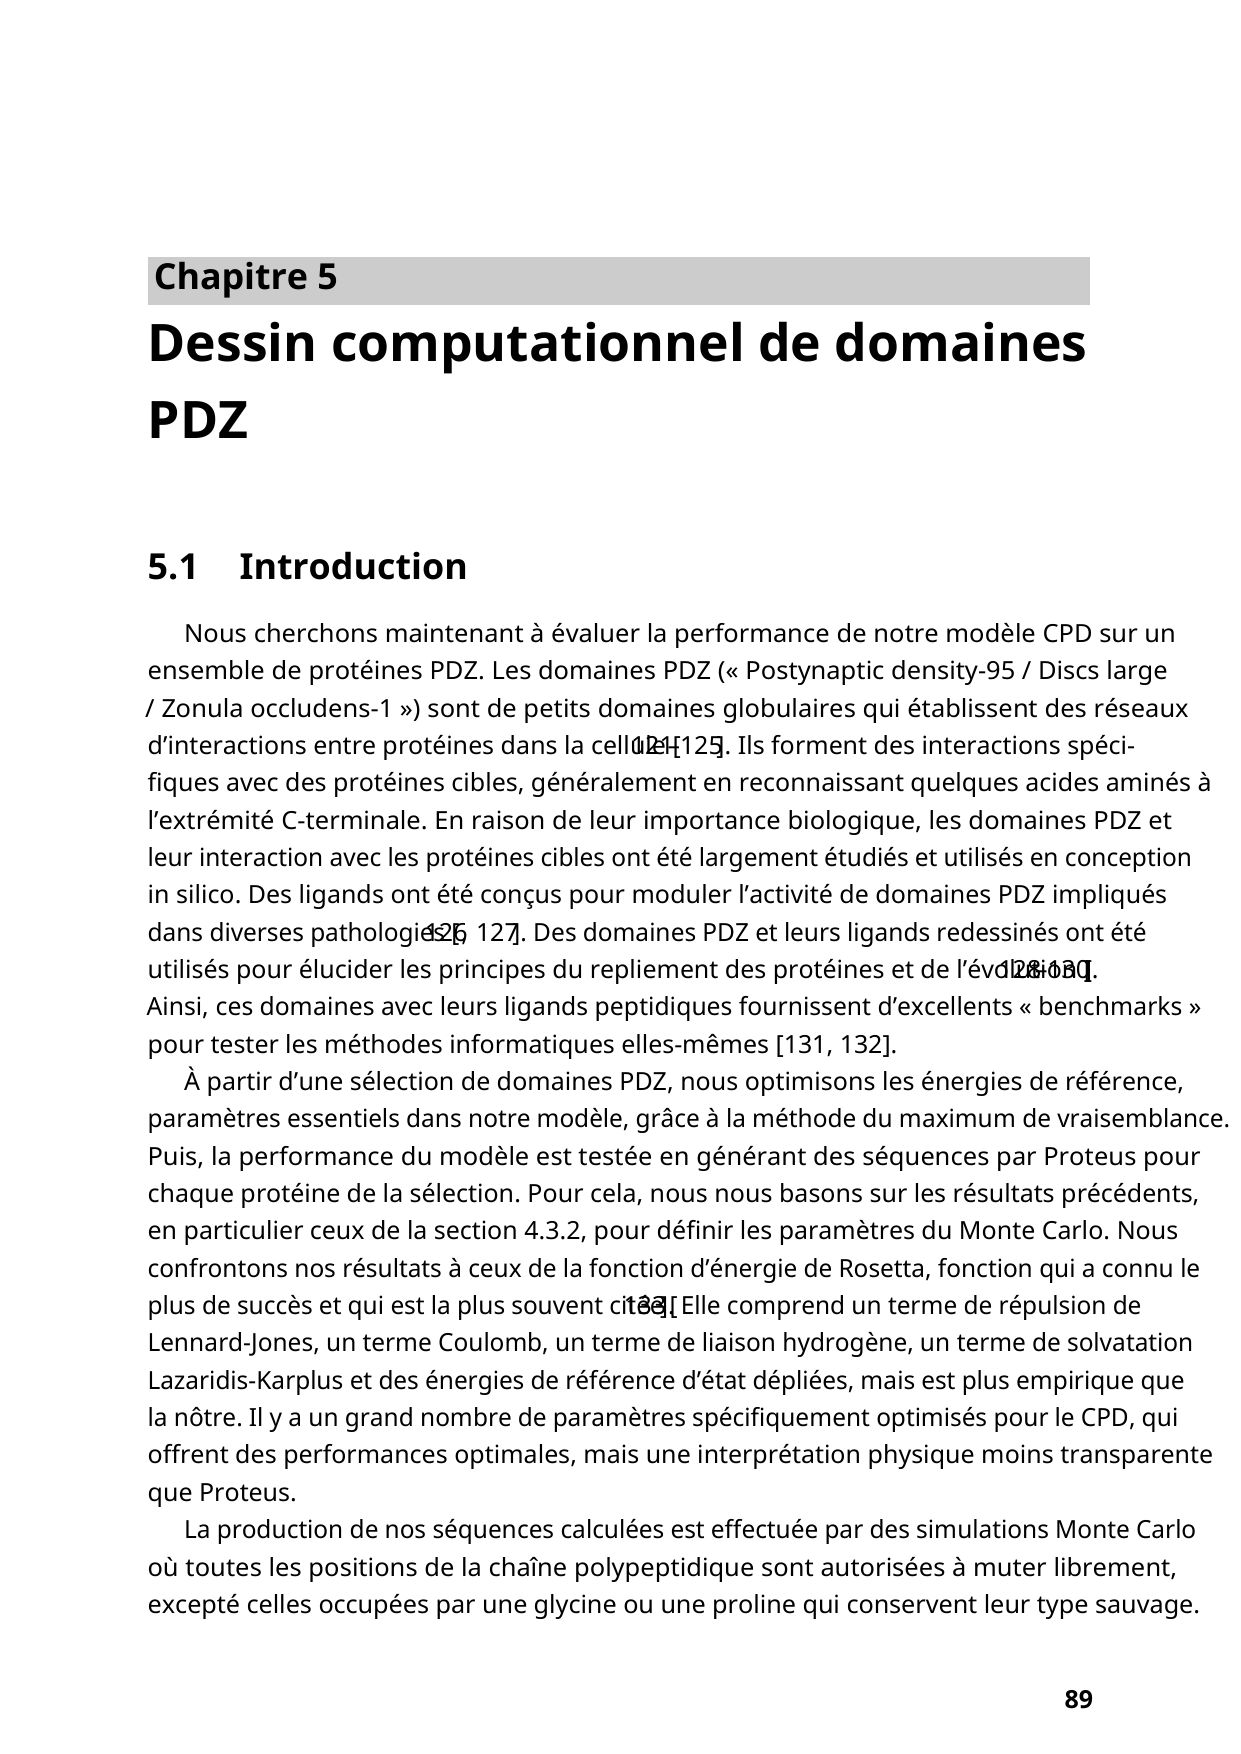

Chapitre 5
Dessin computationnel de domaines
PDZ
5.1
Introduction
Nous cherchons maintenant à évaluer la performance de notre modèle CPD sur un
ensemble de protéines PDZ. Les domaines PDZ (« Postynaptic density-95 / Discs large
/ Zonula occludens-1 ») sont de petits domaines globulaires qui établissent des réseaux
d’interactions entre protéines dans la cellule [
121
–
125
]. Ils forment des interactions spéci-
fiques avec des protéines cibles, généralement en reconnaissant quelques acides aminés à
l’extrémité C-terminale. En raison de leur importance biologique, les domaines PDZ et
leur interaction avec les protéines cibles ont été largement étudiés et utilisés en conception
in silico. Des ligands ont été conçus pour moduler l’activité de domaines PDZ impliqués
dans diverses pathologies [
126
,
127
]. Des domaines PDZ et leurs ligands redessinés ont été
utilisés pour élucider les principes du repliement des protéines et de l’évolution [
128
–
130
].
Ainsi, ces domaines avec leurs ligands peptidiques fournissent d’excellents « benchmarks »
pour tester les méthodes informatiques elles-mêmes [131, 132].
À partir d’une sélection de domaines PDZ, nous optimisons les énergies de référence,
paramètres essentiels dans notre modèle, grâce à la méthode du maximum de vraisemblance.
Puis, la performance du modèle est testée en générant des séquences par Proteus pour
chaque protéine de la sélection. Pour cela, nous nous basons sur les résultats précédents,
en particulier ceux de la section 4.3.2, pour définir les paramètres du Monte Carlo. Nous
confrontons nos résultats à ceux de la fonction d’énergie de Rosetta, fonction qui a connu le
plus de succès et qui est la plus souvent citée [
133
]. Elle comprend un terme de répulsion de
Lennard-Jones, un terme Coulomb, un terme de liaison hydrogène, un terme de solvatation
Lazaridis-Karplus et des énergies de référence d’état dépliées, mais est plus empirique que
la nôtre. Il y a un grand nombre de paramètres spécifiquement optimisés pour le CPD, qui
offrent des performances optimales, mais une interprétation physique moins transparente
que Proteus.
La production de nos séquences calculées est effectuée par des simulations Monte Carlo
où toutes les positions de la chaîne polypeptidique sont autorisées à muter librement,
excepté celles occupées par une glycine ou une proline qui conservent leur type sauvage.
89